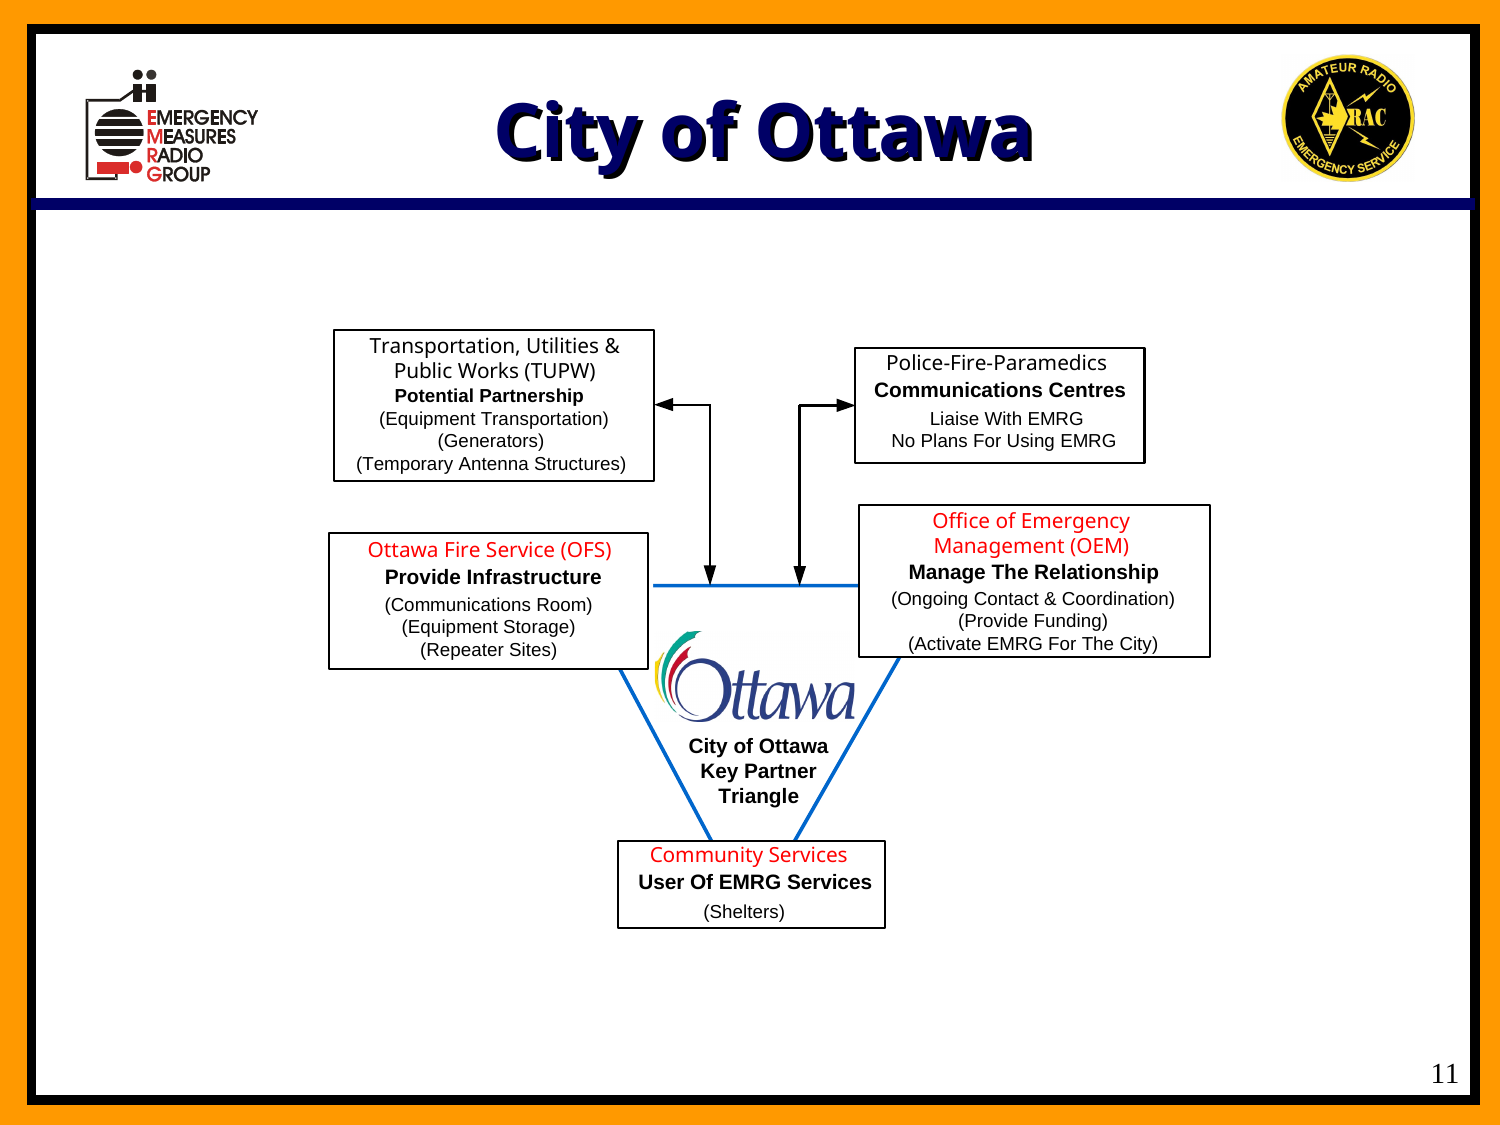

City of Ottawa
Transportation, Utilities & Public Works (TUPW)
Police-Fire-Paramedics
Communications Centres
Potential Partnership
 (Equipment Transportation)
(Generators)
(Temporary Antenna Structures)
 Liaise With EMRG
No Plans For Using EMRG
Office of Emergency Management (OEM)
Ottawa Fire Service (OFS)
Manage The Relationship
Provide Infrastructure
(Ongoing Contact & Coordination)
(Provide Funding)
(Activate EMRG For The City)
(Communications Room)
(Equipment Storage)
(Repeater Sites)
City of Ottawa Key Partner Triangle
Community Services
User Of EMRG Services
(Shelters)
11